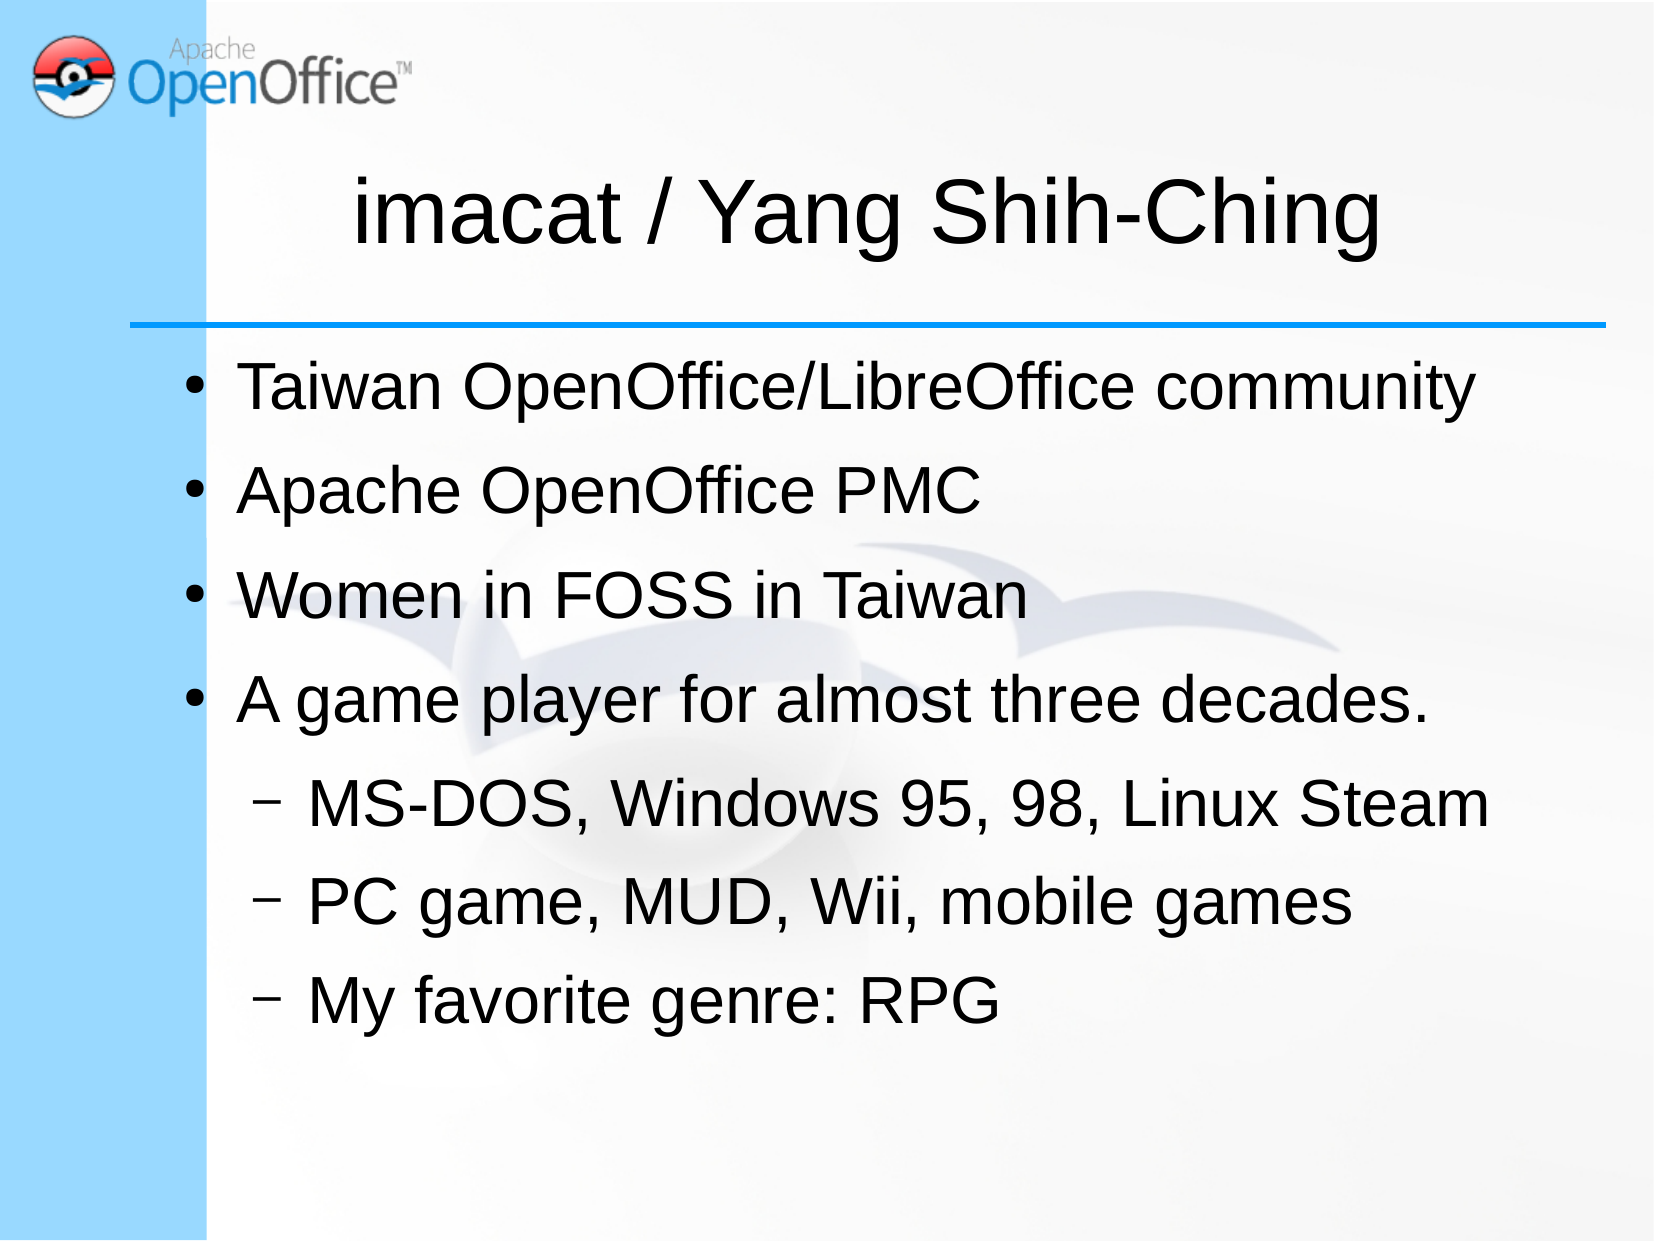

# imacat / Yang Shih-Ching
Taiwan OpenOffice/LibreOffice community
Apache OpenOffice PMC
Women in FOSS in Taiwan
A game player for almost three decades.
MS-DOS, Windows 95, 98, Linux Steam
PC game, MUD, Wii, mobile games
My favorite genre: RPG